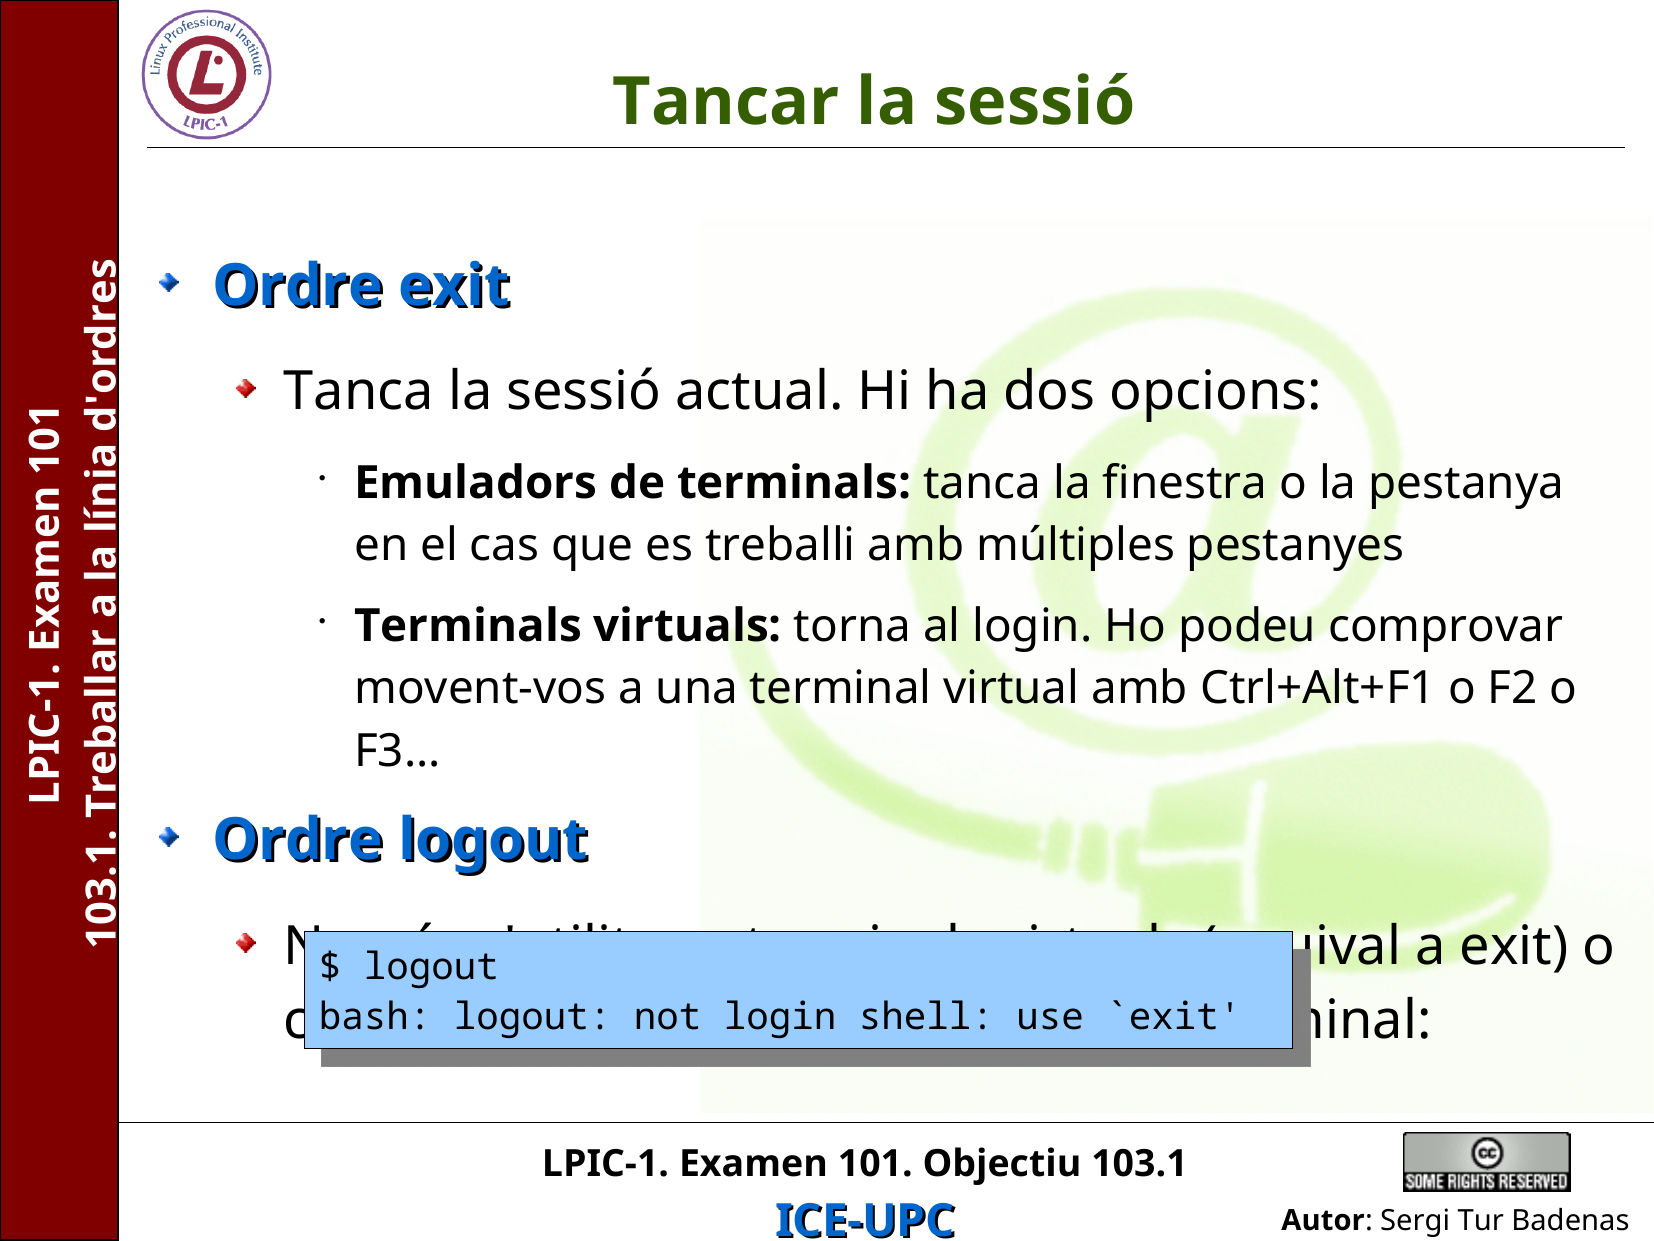

# Tancar la sessió
Ordre exit
Tanca la sessió actual. Hi ha dos opcions:
Emuladors de terminals: tanca la finestra o la pestanya en el cas que es treballi amb múltiples pestanyes
Terminals virtuals: torna al login. Ho podeu comprovar movent-vos a una terminal virtual amb Ctrl+Alt+F1 o F2 o F3...
Ordre logout
Només s'utilitza a terminals virtuals (equival a exit) o consoles remotes. En emuladors de terminal:
$ logout
bash: logout: not login shell: use `exit'